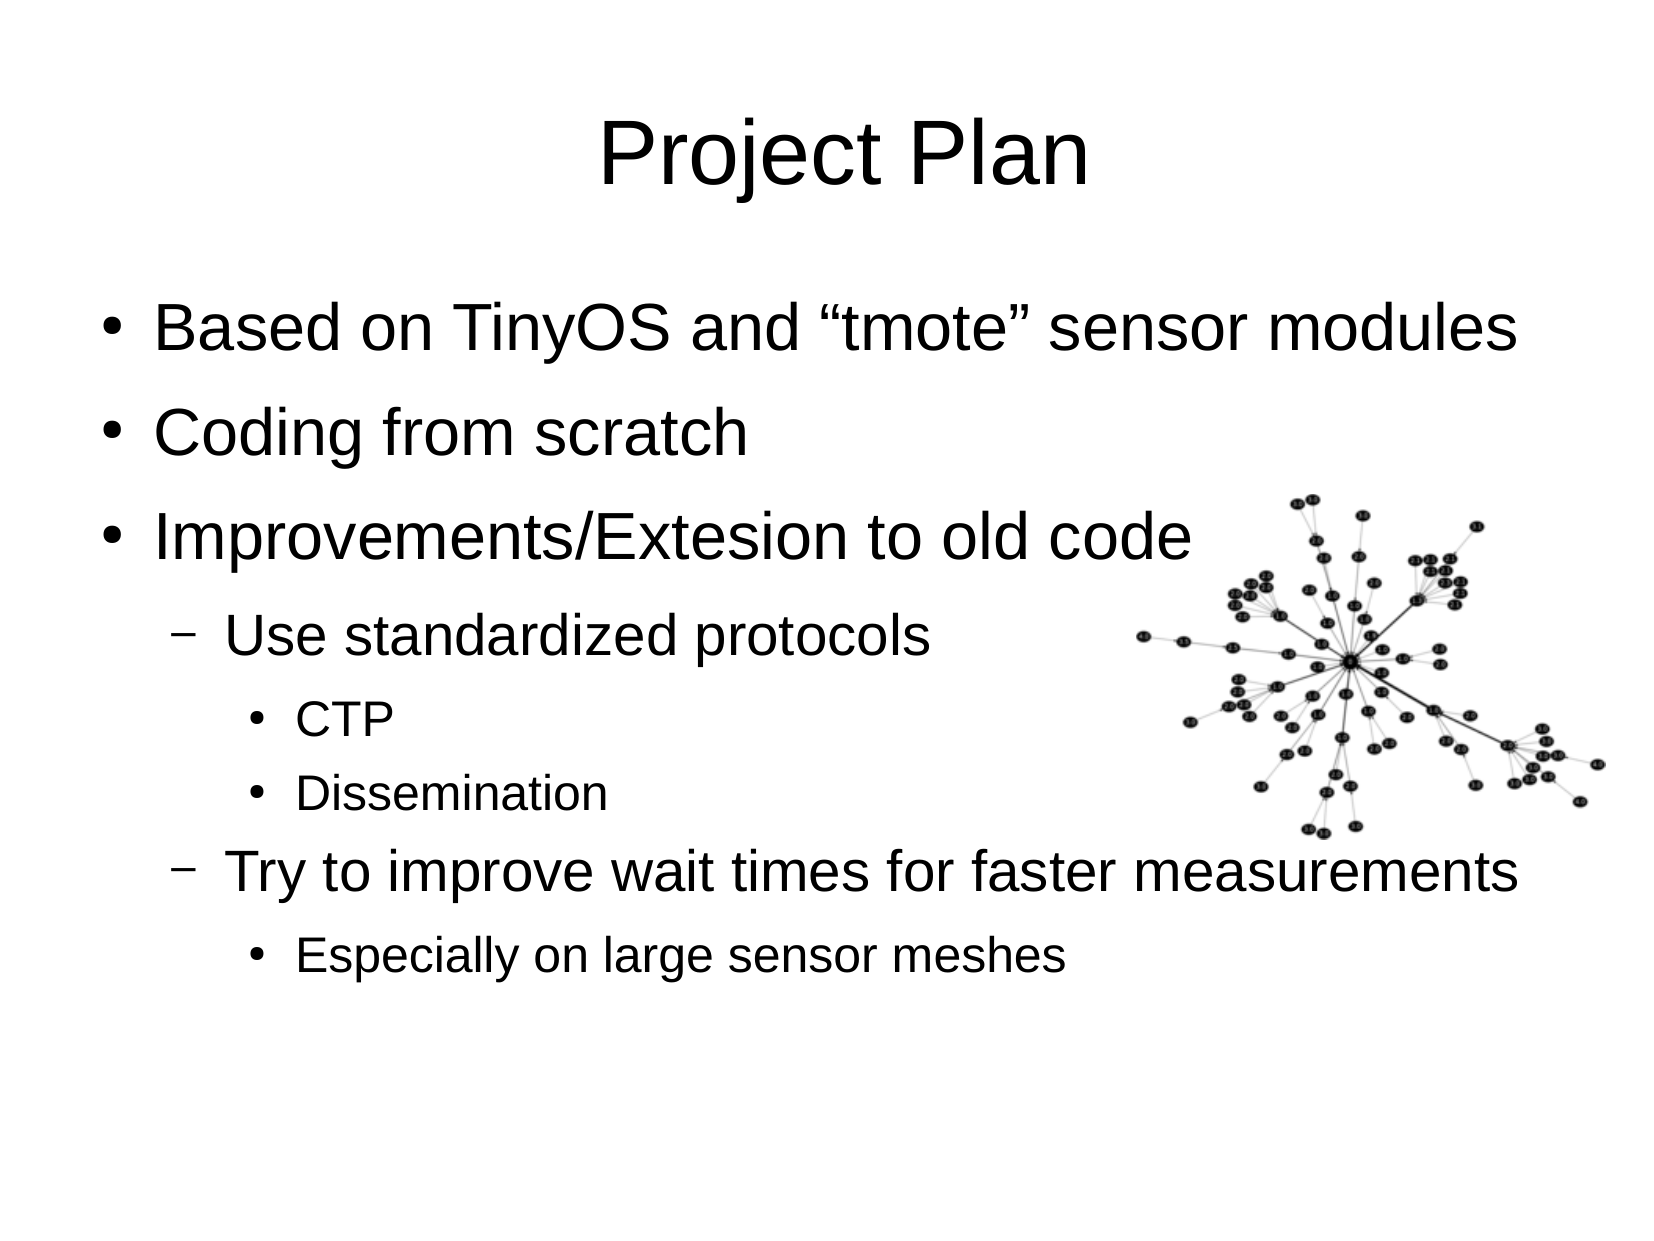

# Project Plan
Based on TinyOS and “tmote” sensor modules
Coding from scratch
Improvements/Extesion to old code
Use standardized protocols
CTP
Dissemination
Try to improve wait times for faster measurements
Especially on large sensor meshes